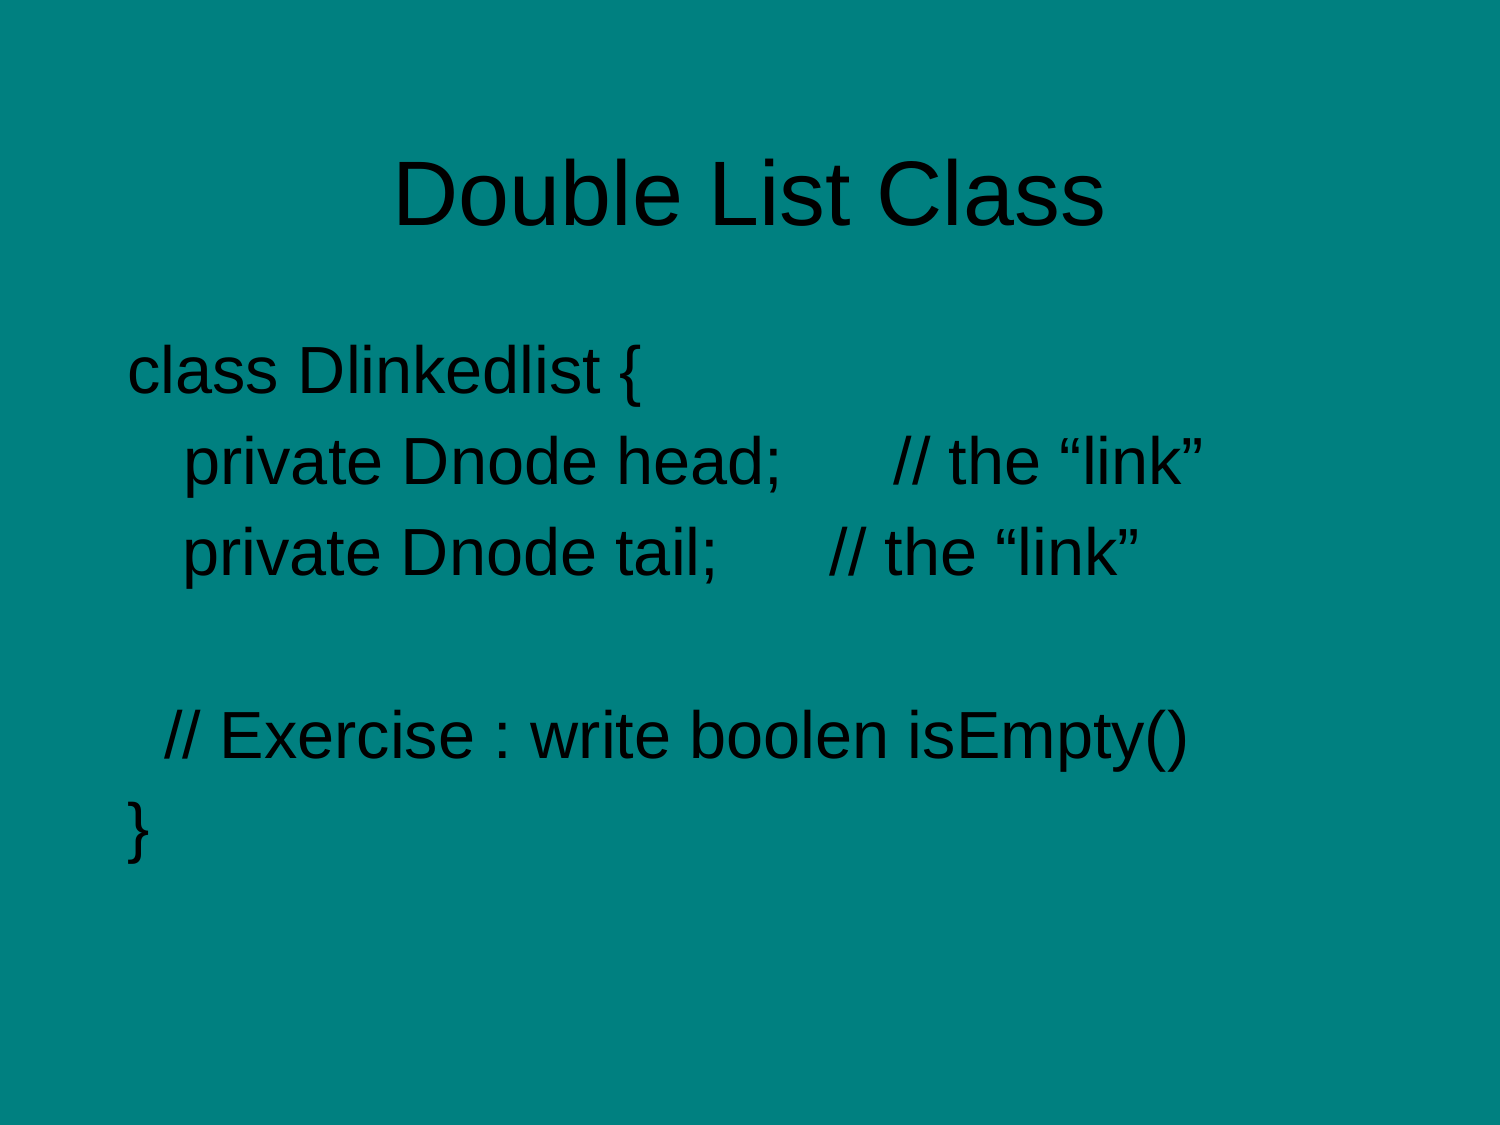

# Double List Class
class Dlinkedlist {
	private Dnode head; // the “link”
 private Dnode tail; // the “link”
 // Exercise : write boolen isEmpty()
}